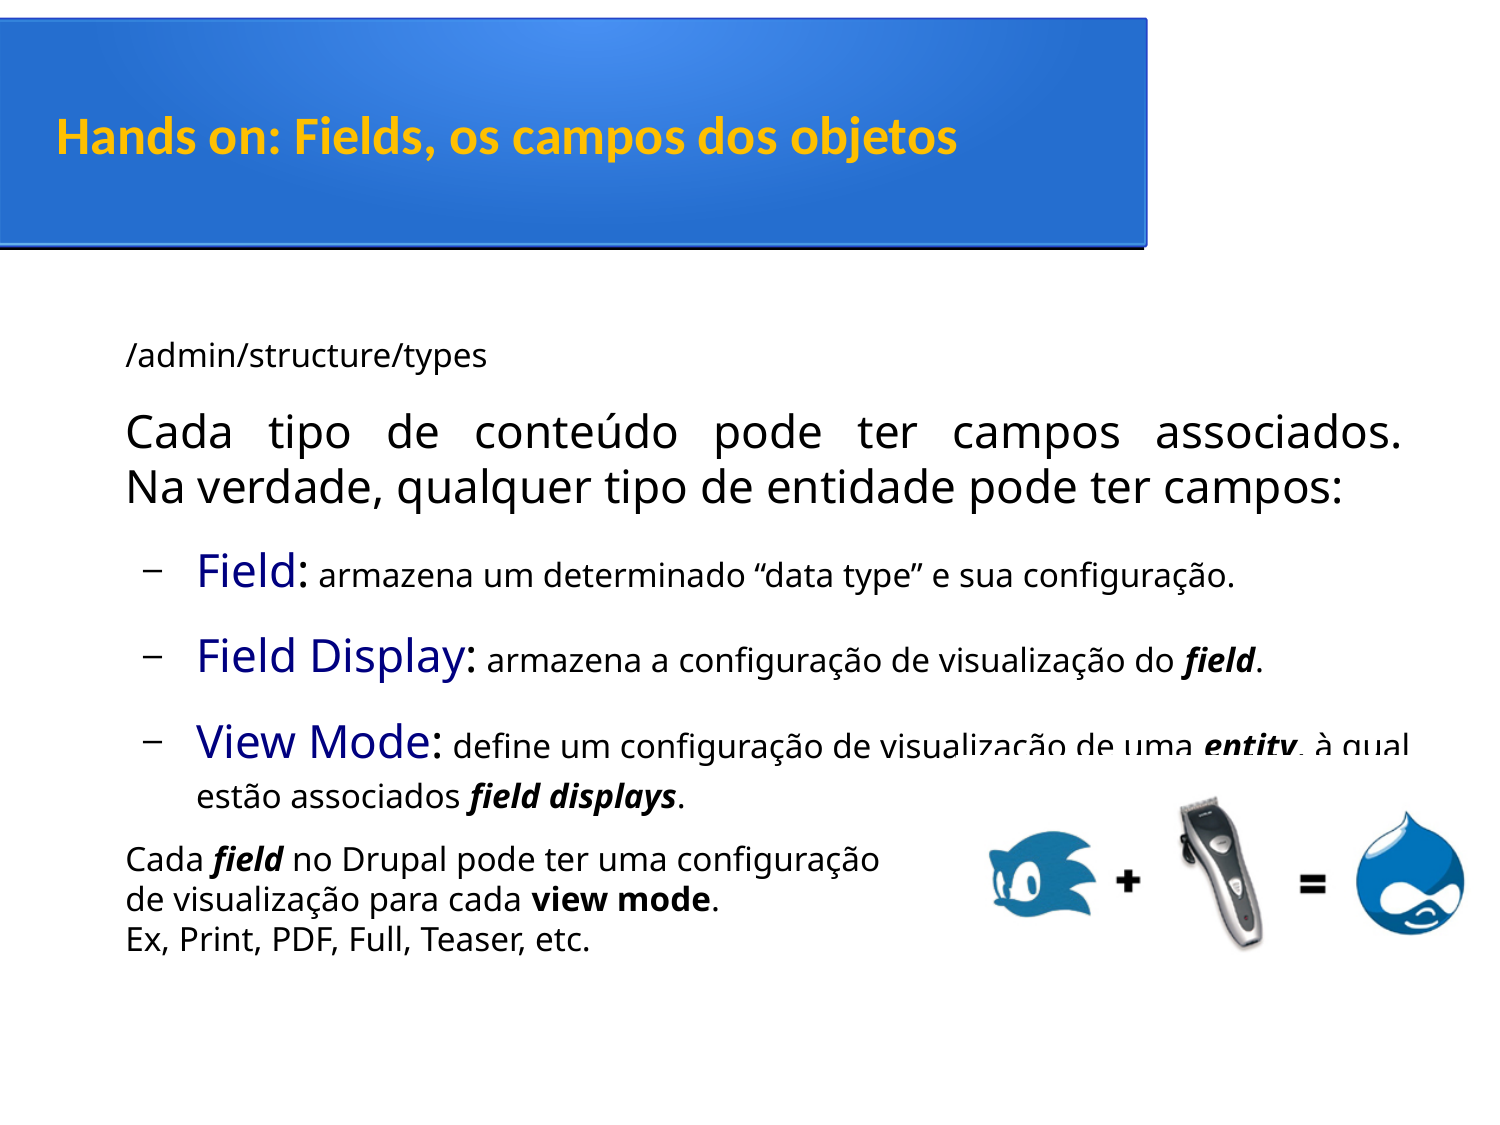

# Hands on: Fields, os campos dos objetos
/admin/structure/types
Cada tipo de conteúdo pode ter campos associados.
Na verdade, qualquer tipo de entidade pode ter campos:
Field: armazena um determinado “data type” e sua configuração.
Field Display: armazena a configuração de visualização do field.
View Mode: define um configuração de visualização de uma entity, à qual estão associados field displays.
Cada field no Drupal pode ter uma configuração
de visualização para cada view mode.
Ex, Print, PDF, Full, Teaser, etc.